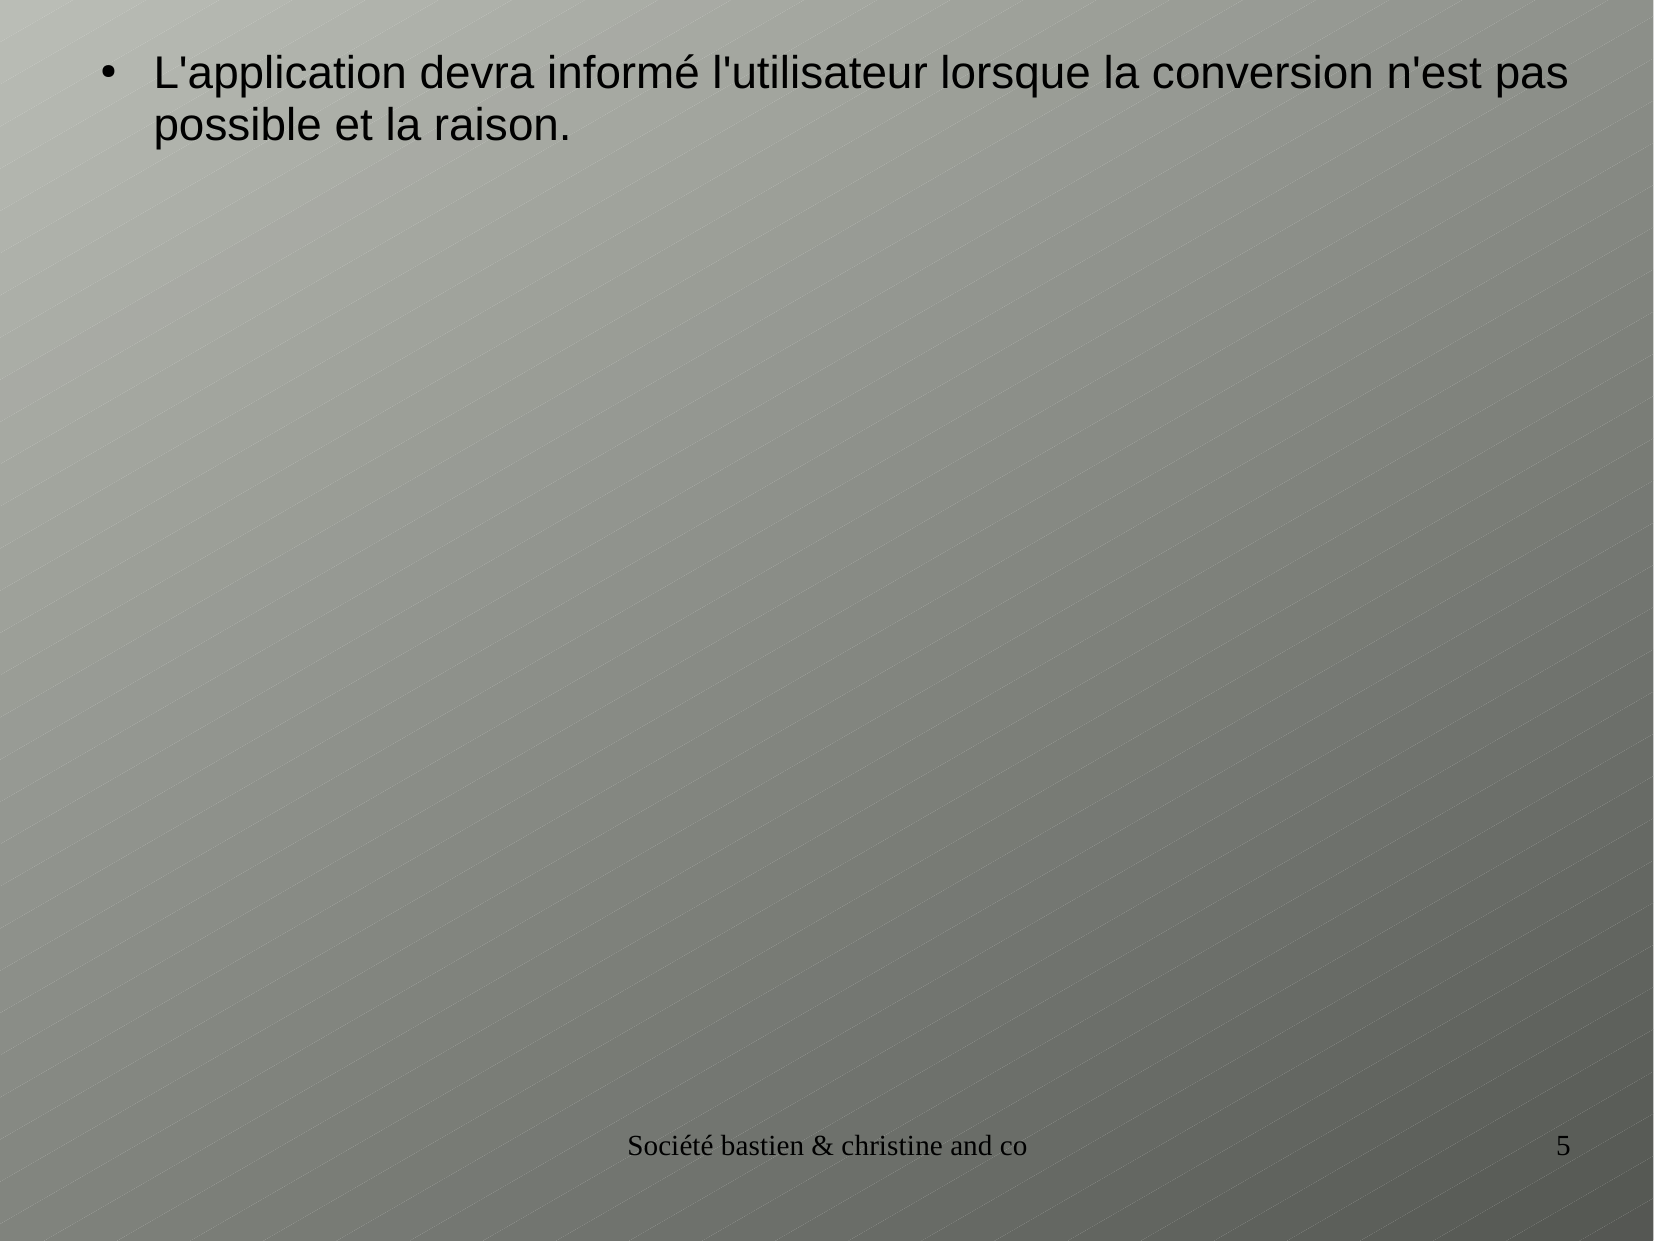

# L'application devra informé l'utilisateur lorsque la conversion n'est pas possible et la raison.
Société bastien & christine and co
5